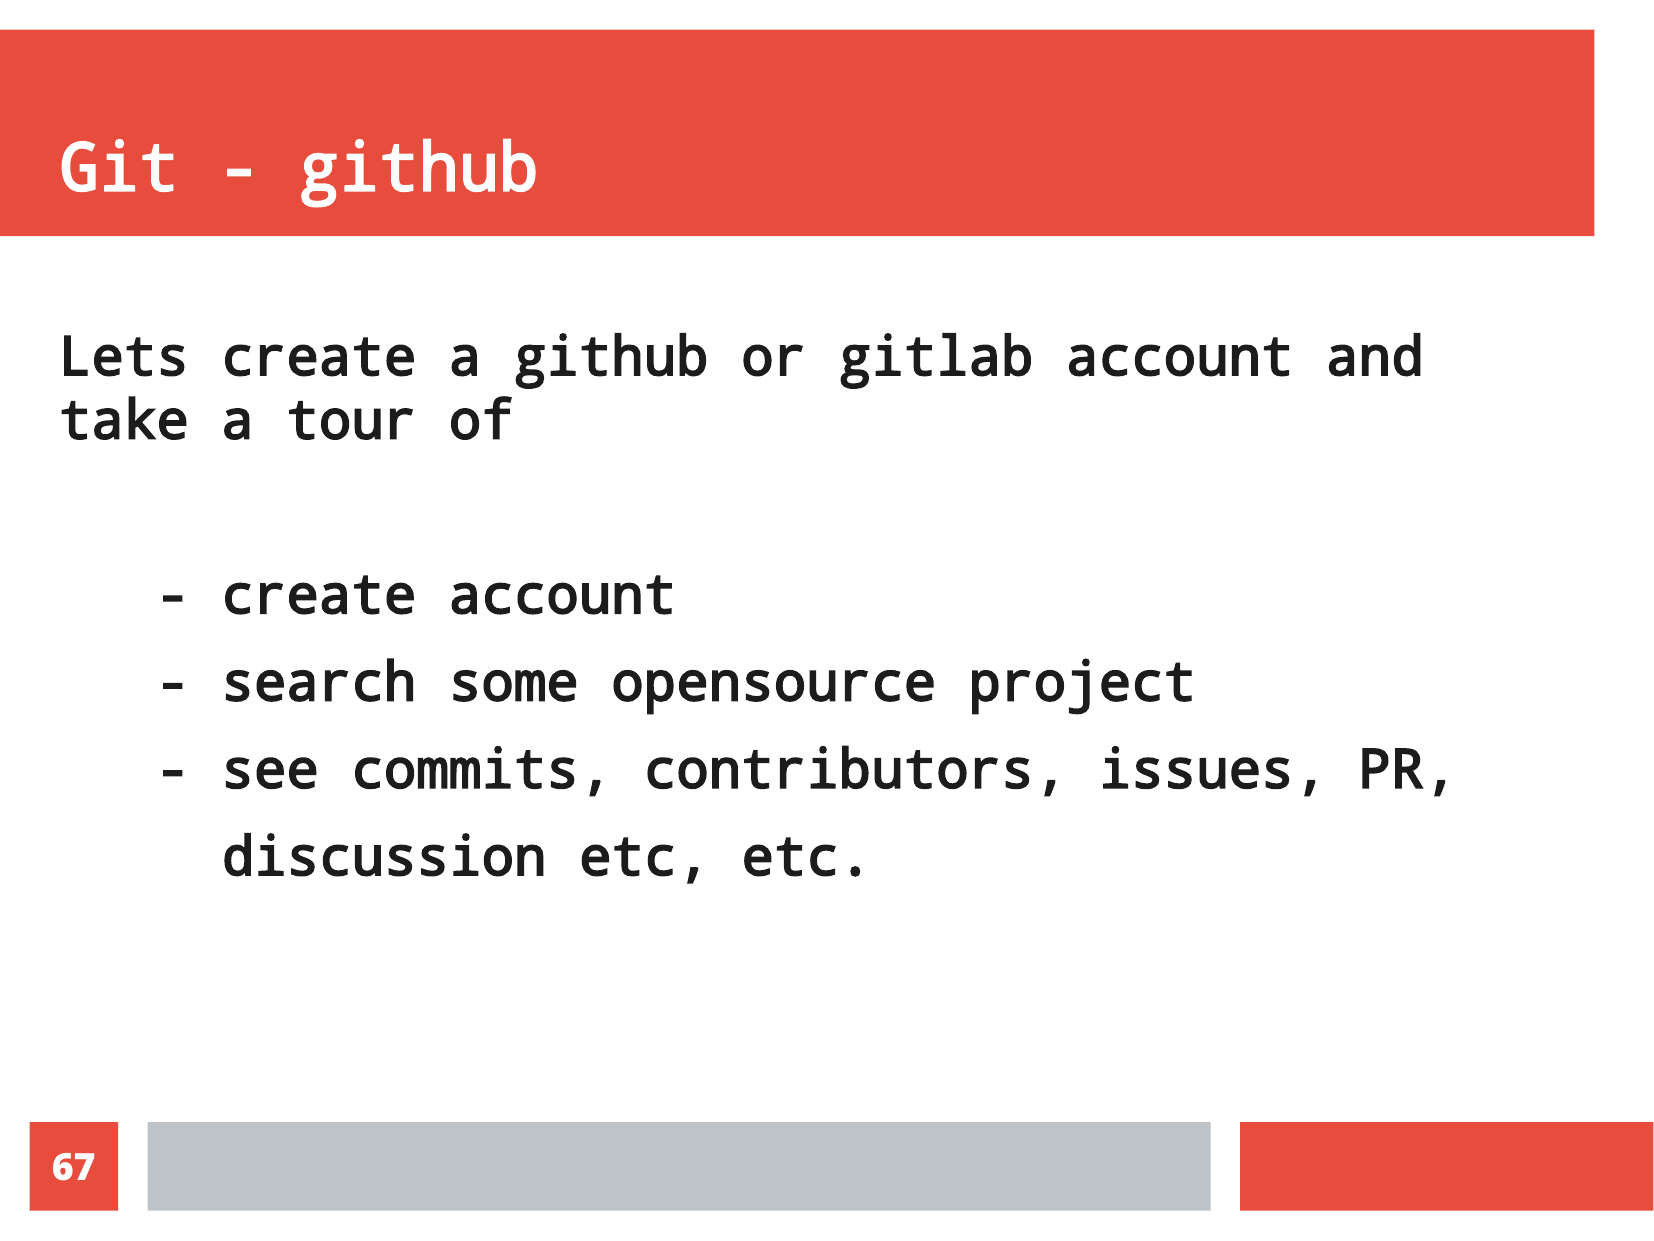

# Git - github
Lets create a github or gitlab account and take a tour of
 - create account
 - search some opensource project
 - see commits, contributors, issues, PR,
 discussion etc, etc.
67